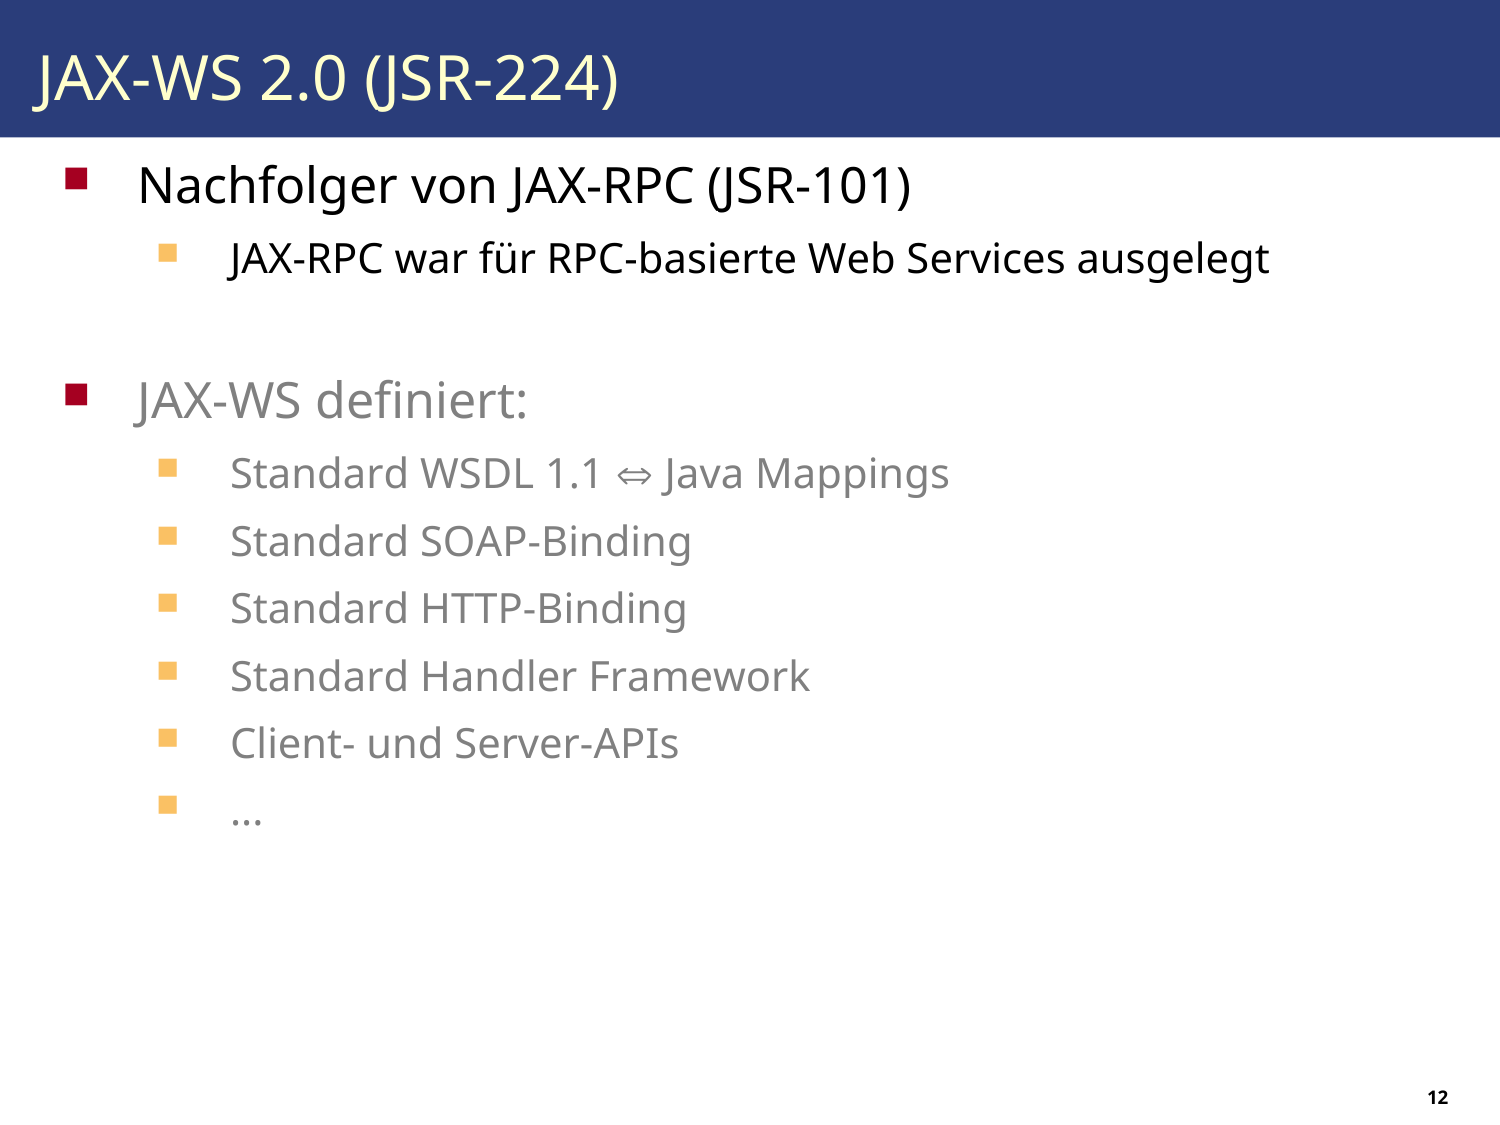

JAX-WS 2.0 (JSR-224)‏
# Nachfolger von JAX-RPC (JSR-101)‏
JAX-RPC war für RPC-basierte Web Services ausgelegt
JAX-WS definiert:
Standard WSDL 1.1 ⇔ Java Mappings
Standard SOAP-Binding
Standard HTTP-Binding
Standard Handler Framework
Client- und Server-APIs
...
12